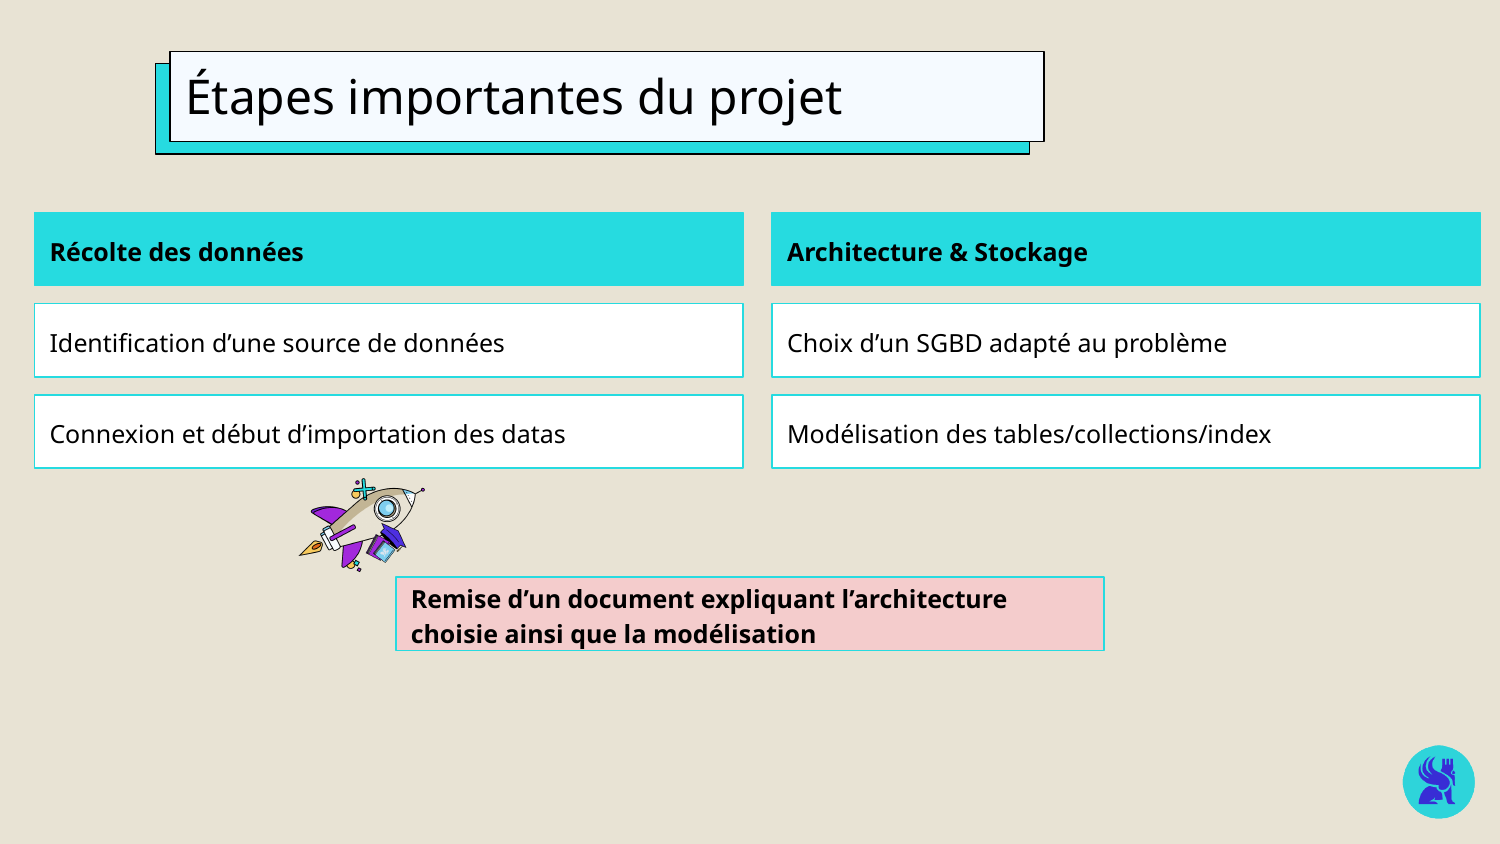

Étapes importantes du projet
Récolte des données
Architecture & Stockage
# Identification d’une source de données
Choix d’un SGBD adapté au problème
Connexion et début d’importation des datas
Modélisation des tables/collections/index
Remise d’un document expliquant l’architecture choisie ainsi que la modélisation